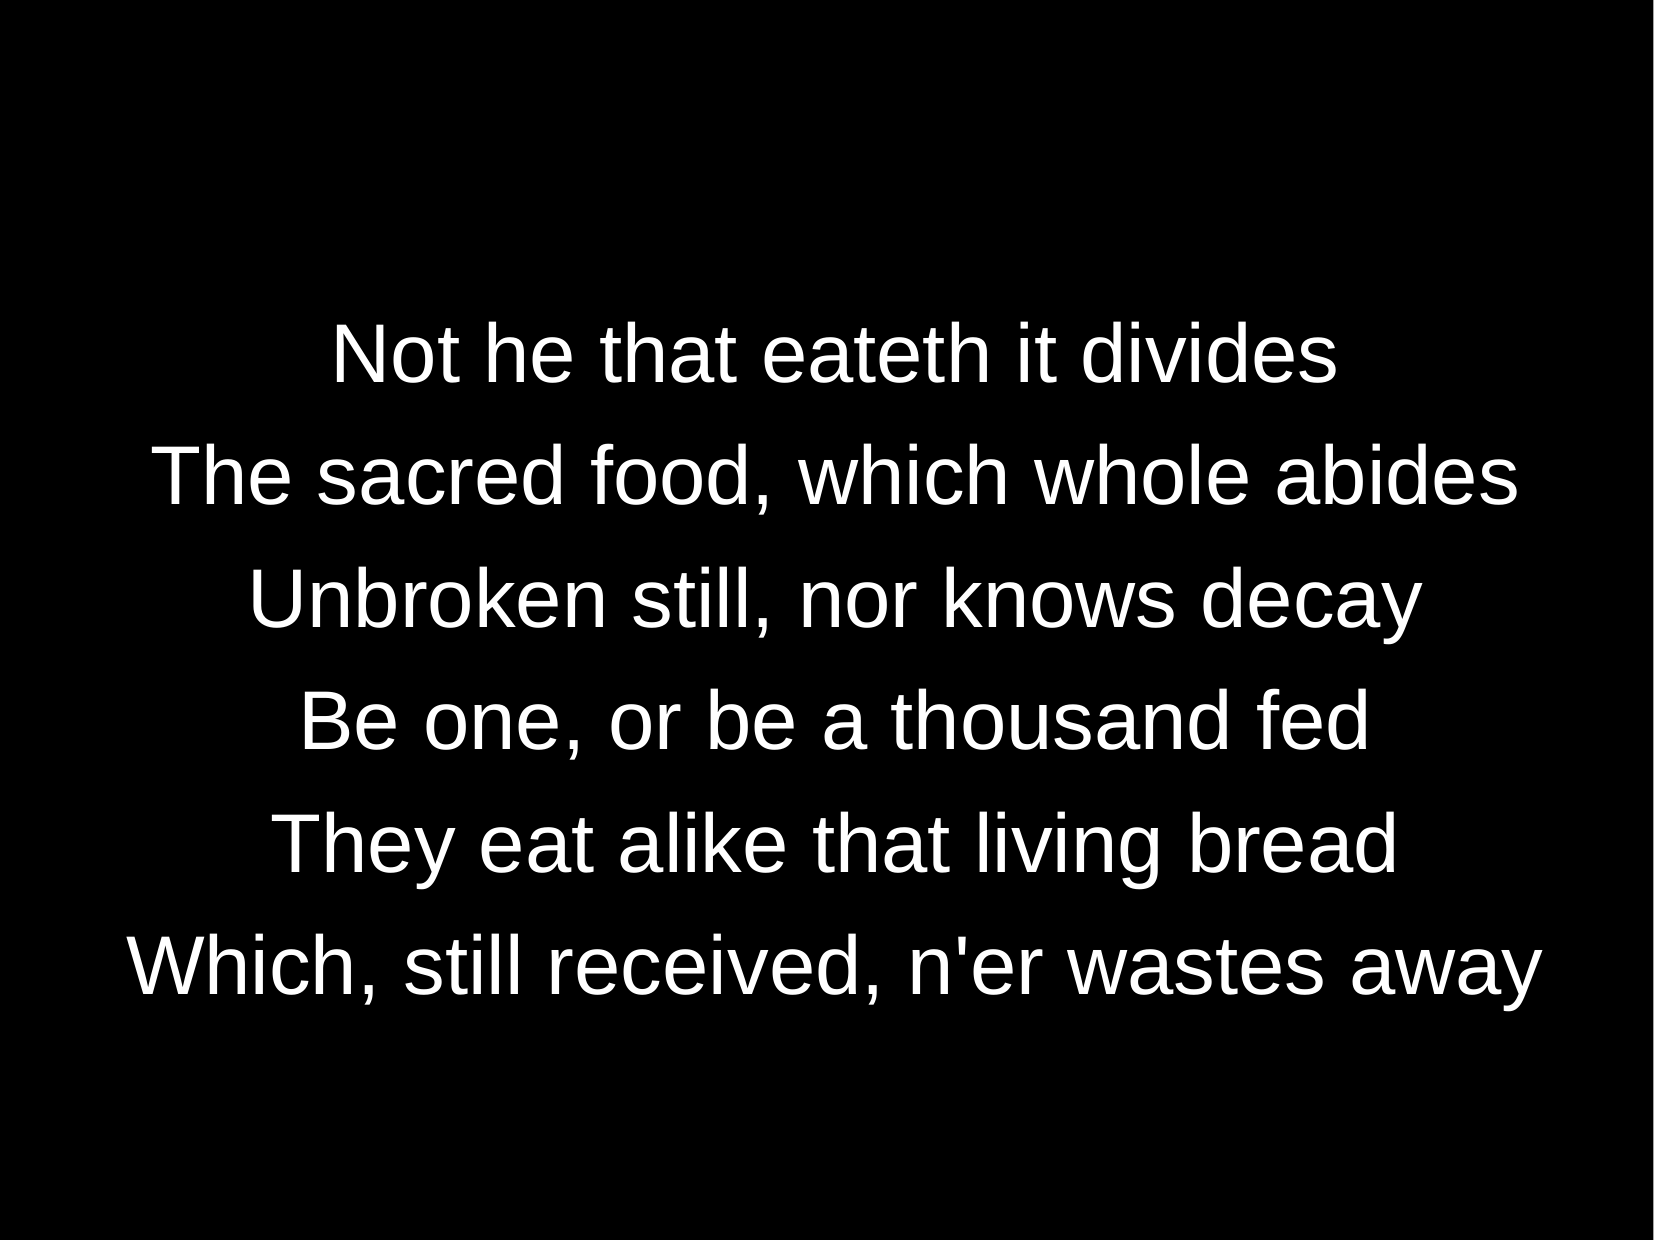

#
Not he that eateth it divides
The sacred food, which whole abides
Unbroken still, nor knows decay
Be one, or be a thousand fed
They eat alike that living bread
Which, still received, n'er wastes away